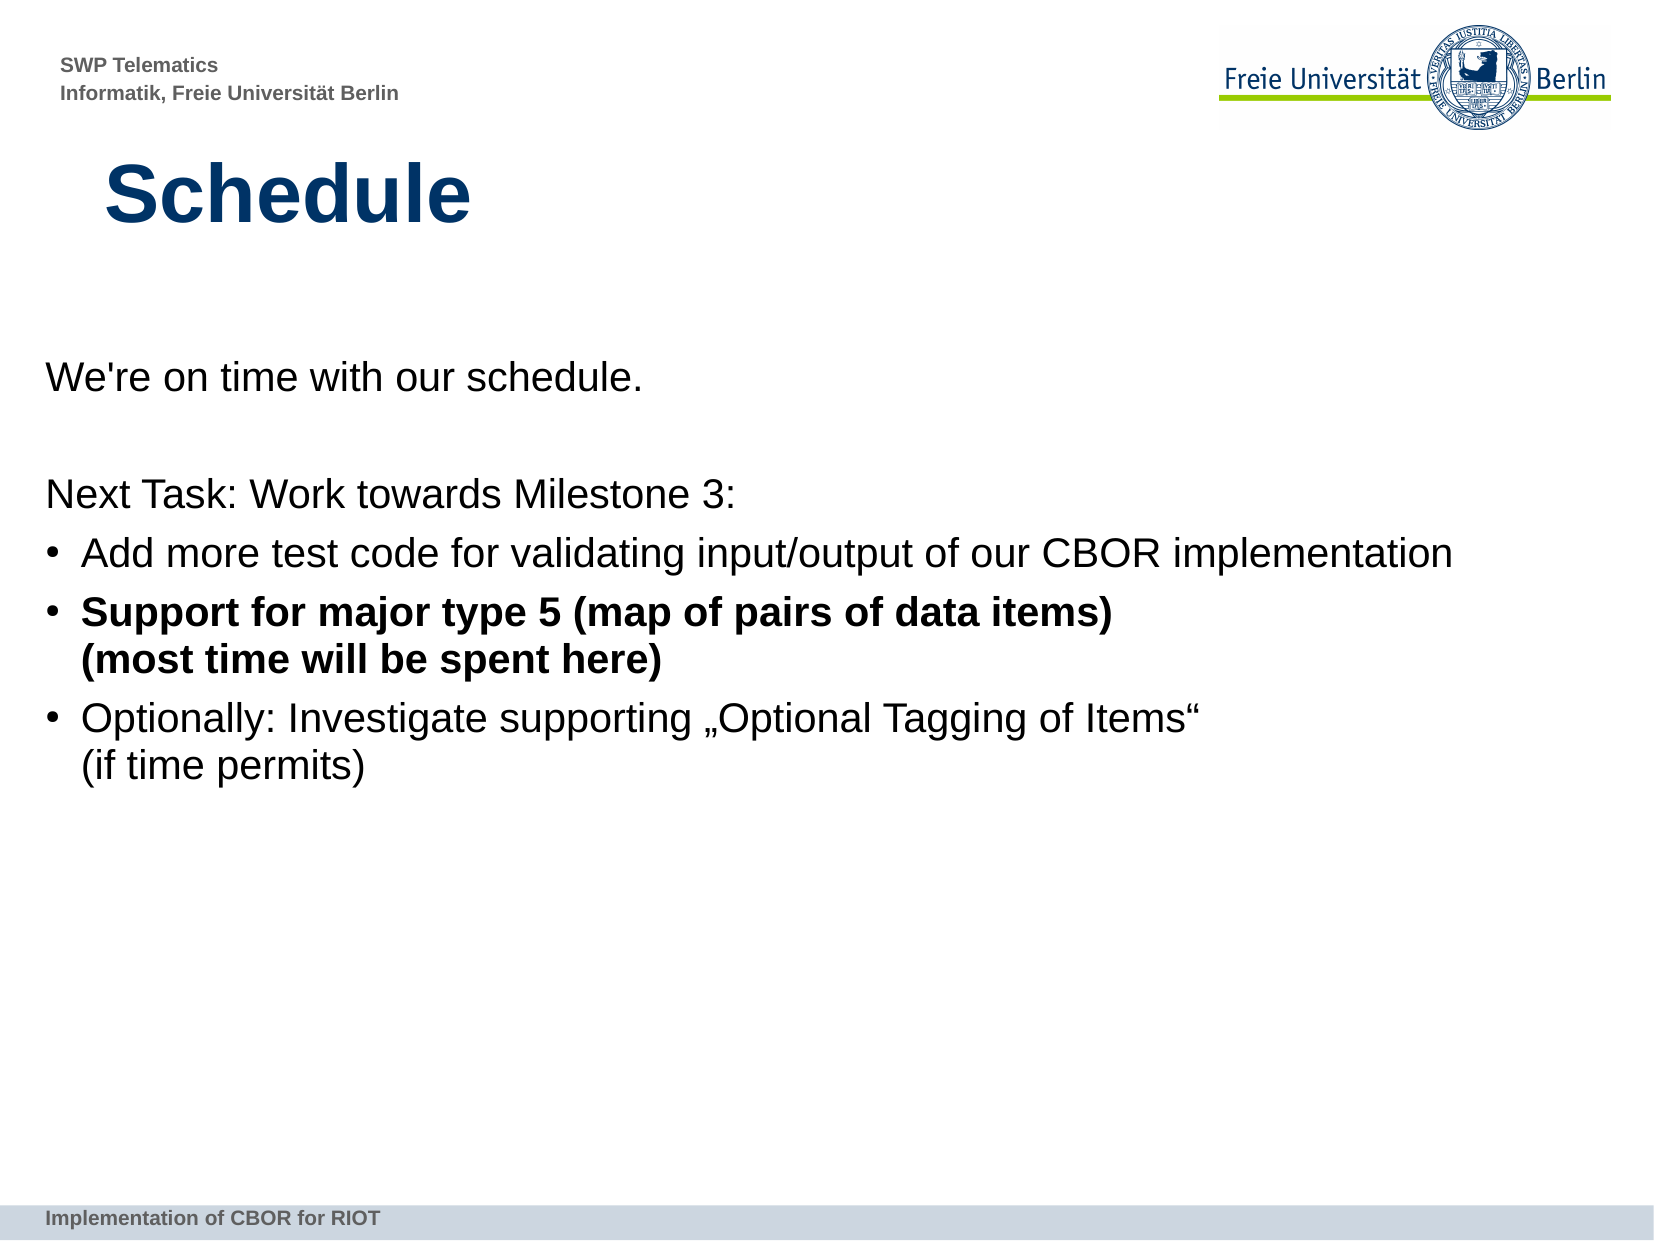

# Schedule
We're on time with our schedule.
Next Task: Work towards Milestone 3:
Add more test code for validating input/output of our CBOR implementation
Support for major type 5 (map of pairs of data items)
(most time will be spent here)
Optionally: Investigate supporting „Optional Tagging of Items“
(if time permits)